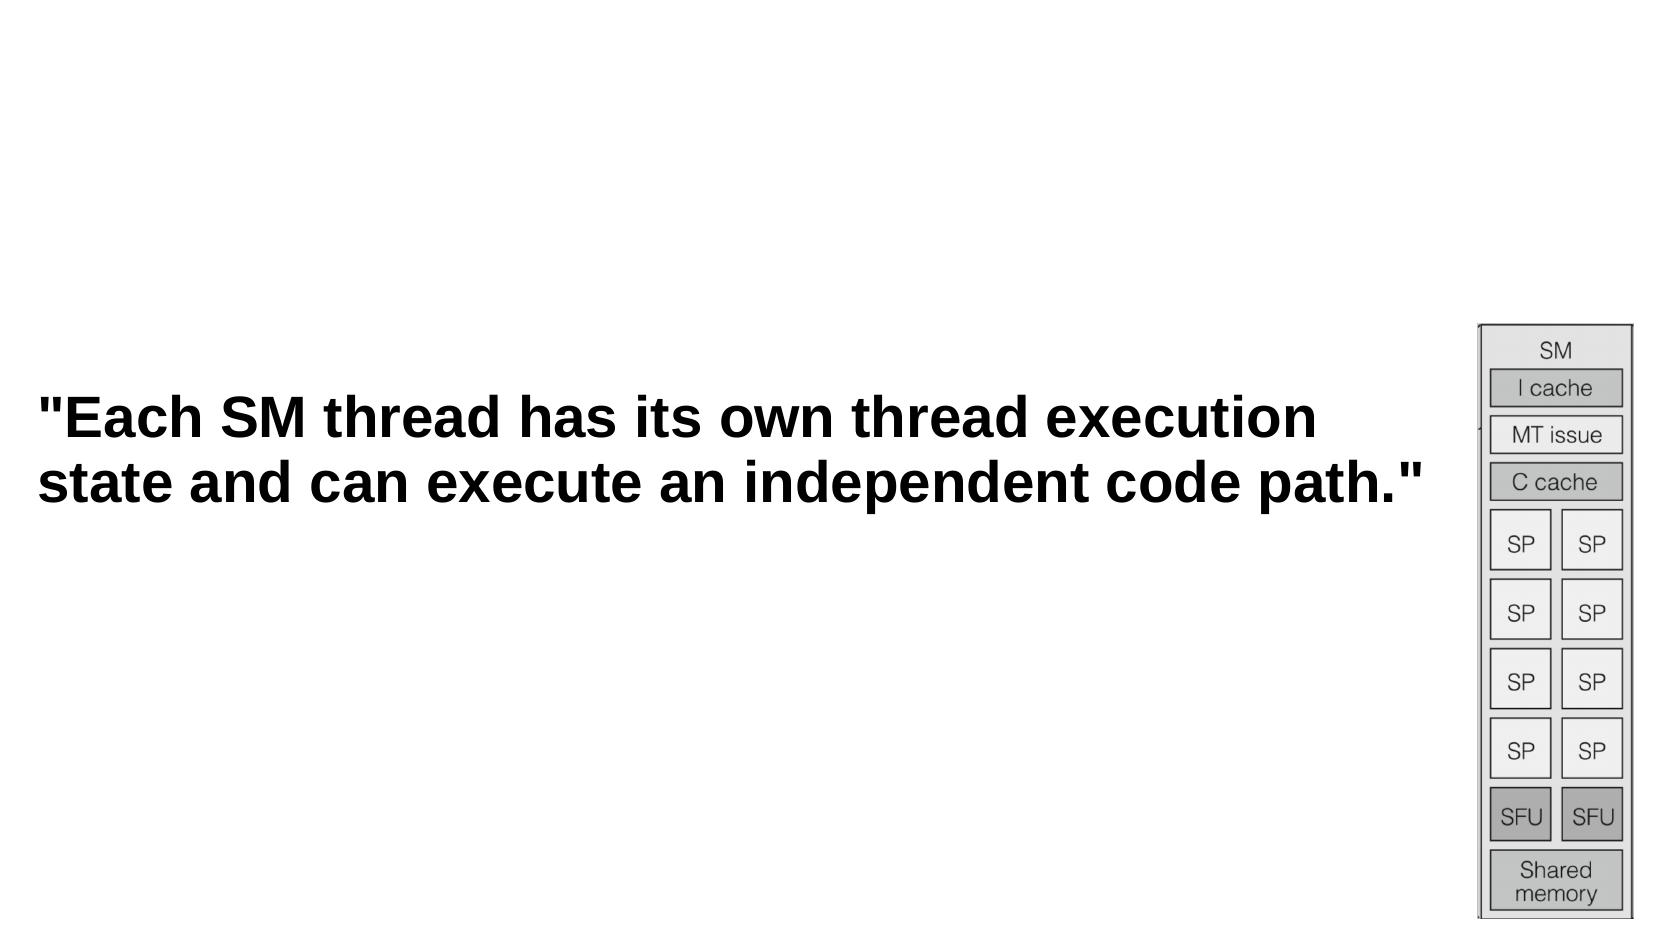

# "Each SM thread has its own thread execution state and can execute an independent code path."